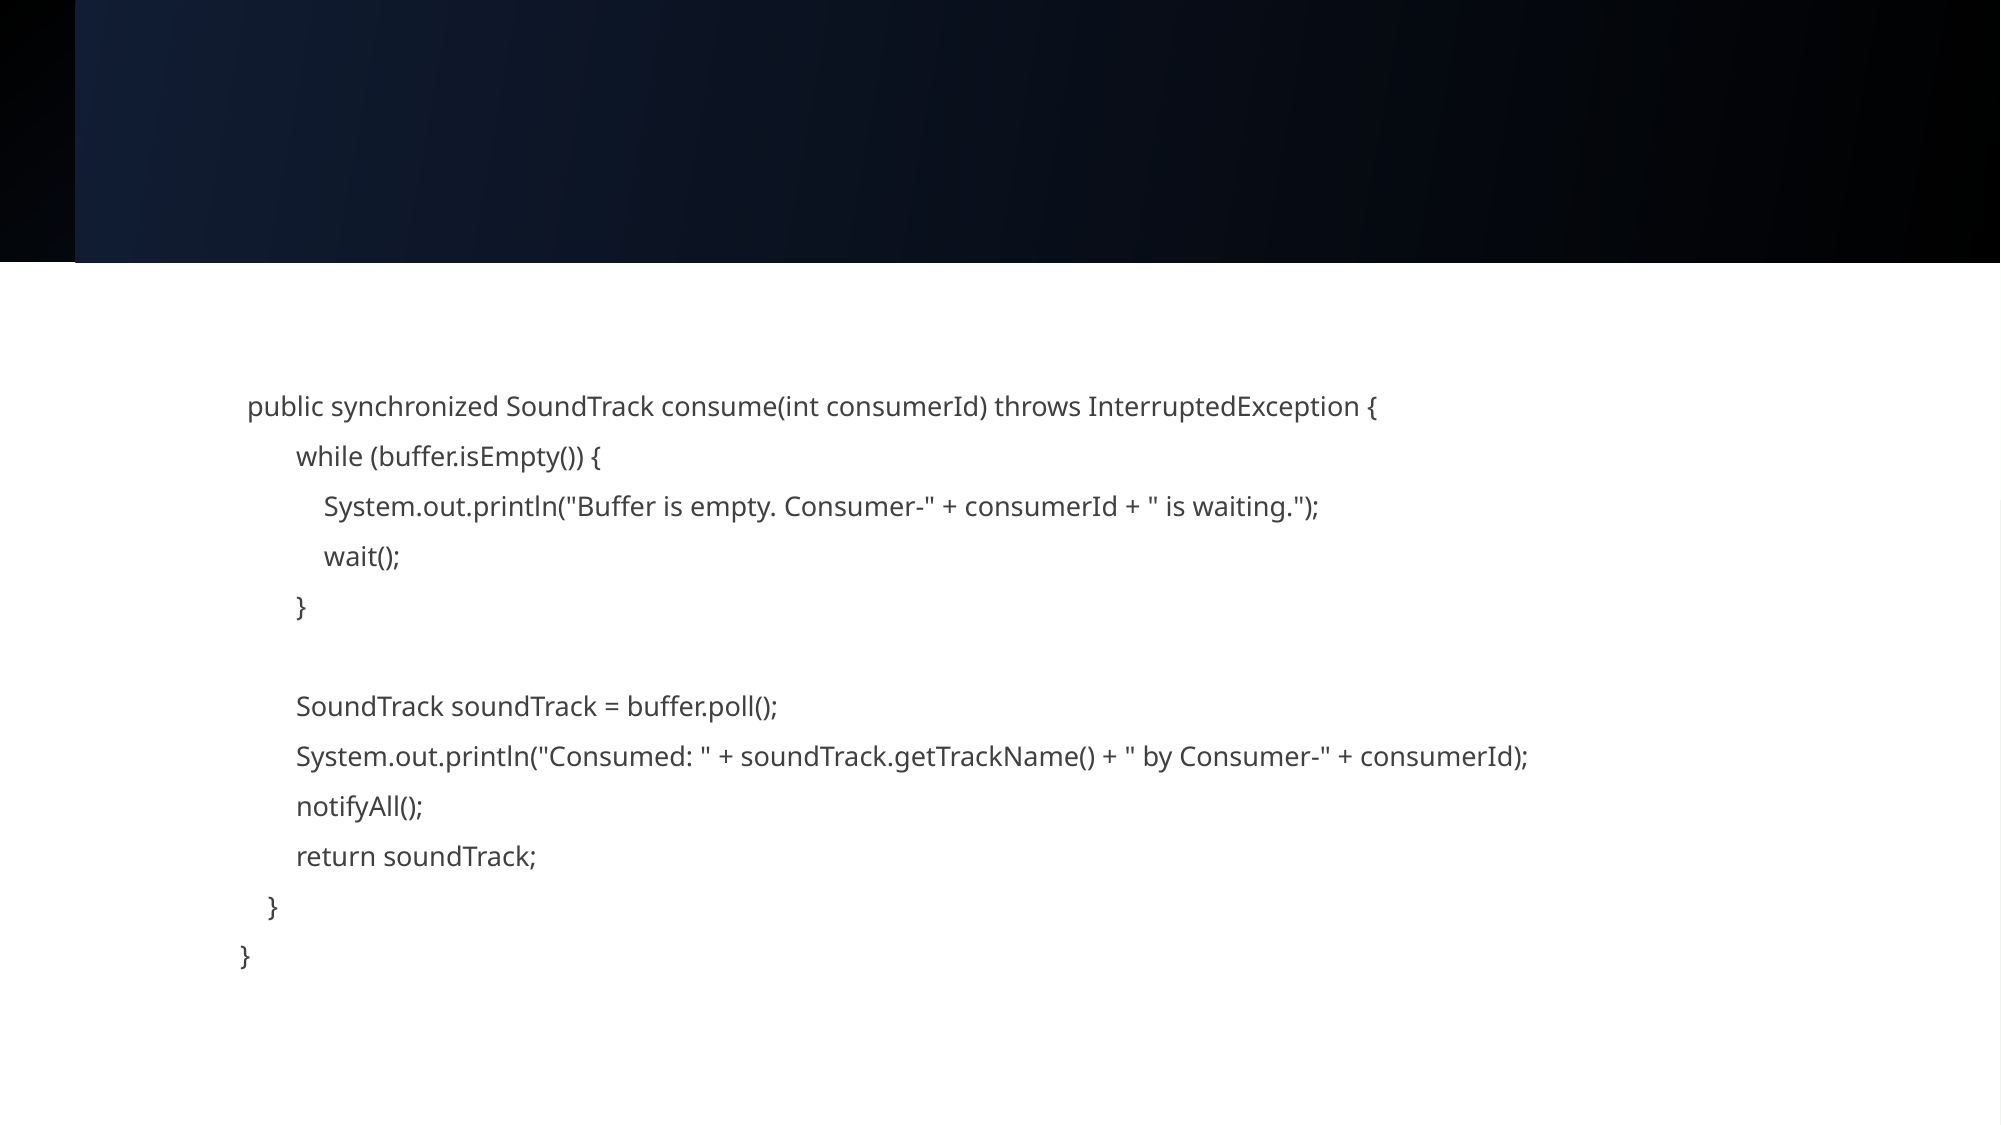

#
 public synchronized SoundTrack consume(int consumerId) throws InterruptedException {
 while (buffer.isEmpty()) {
 System.out.println("Buffer is empty. Consumer-" + consumerId + " is waiting.");
 wait();
 }
 SoundTrack soundTrack = buffer.poll();
 System.out.println("Consumed: " + soundTrack.getTrackName() + " by Consumer-" + consumerId);
 notifyAll();
 return soundTrack;
 }
}